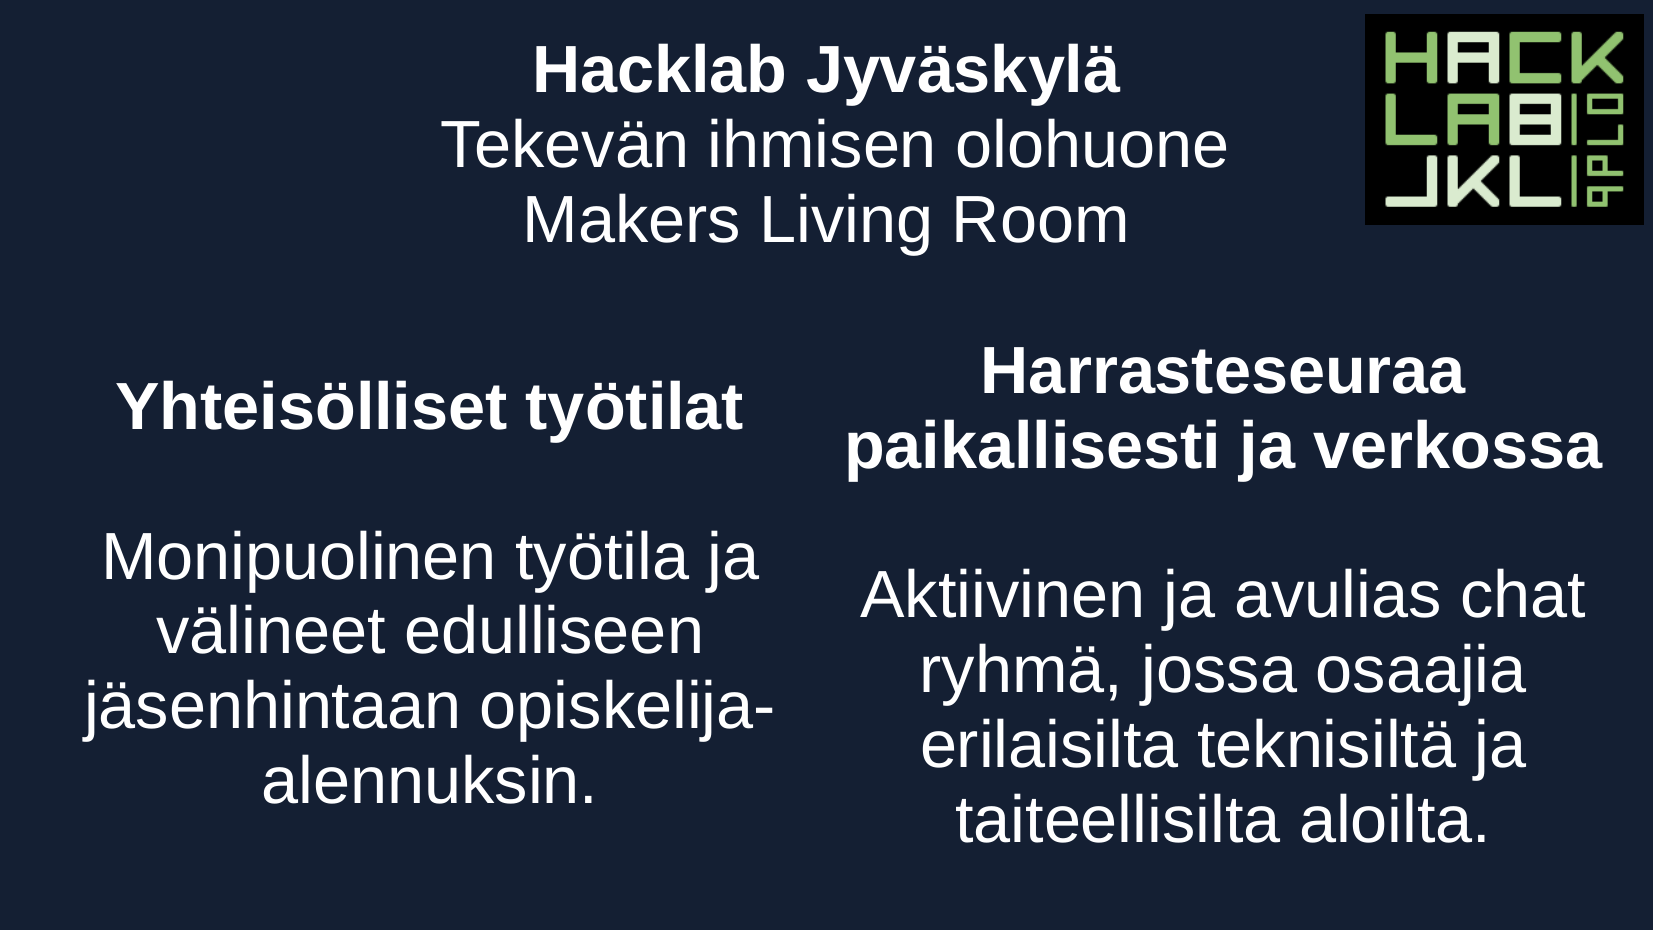

# Hacklab Jyväskylä Tekevän ihmisen olohuone Makers Living Room
Yhteisölliset työtilat
Monipuolinen työtila ja välineet edulliseen jäsenhintaan opiskelija-alennuksin.
Harrasteseuraa paikallisesti ja verkossa
Aktiivinen ja avulias chat ryhmä, jossa osaajia erilaisilta teknisiltä ja taiteellisilta aloilta.